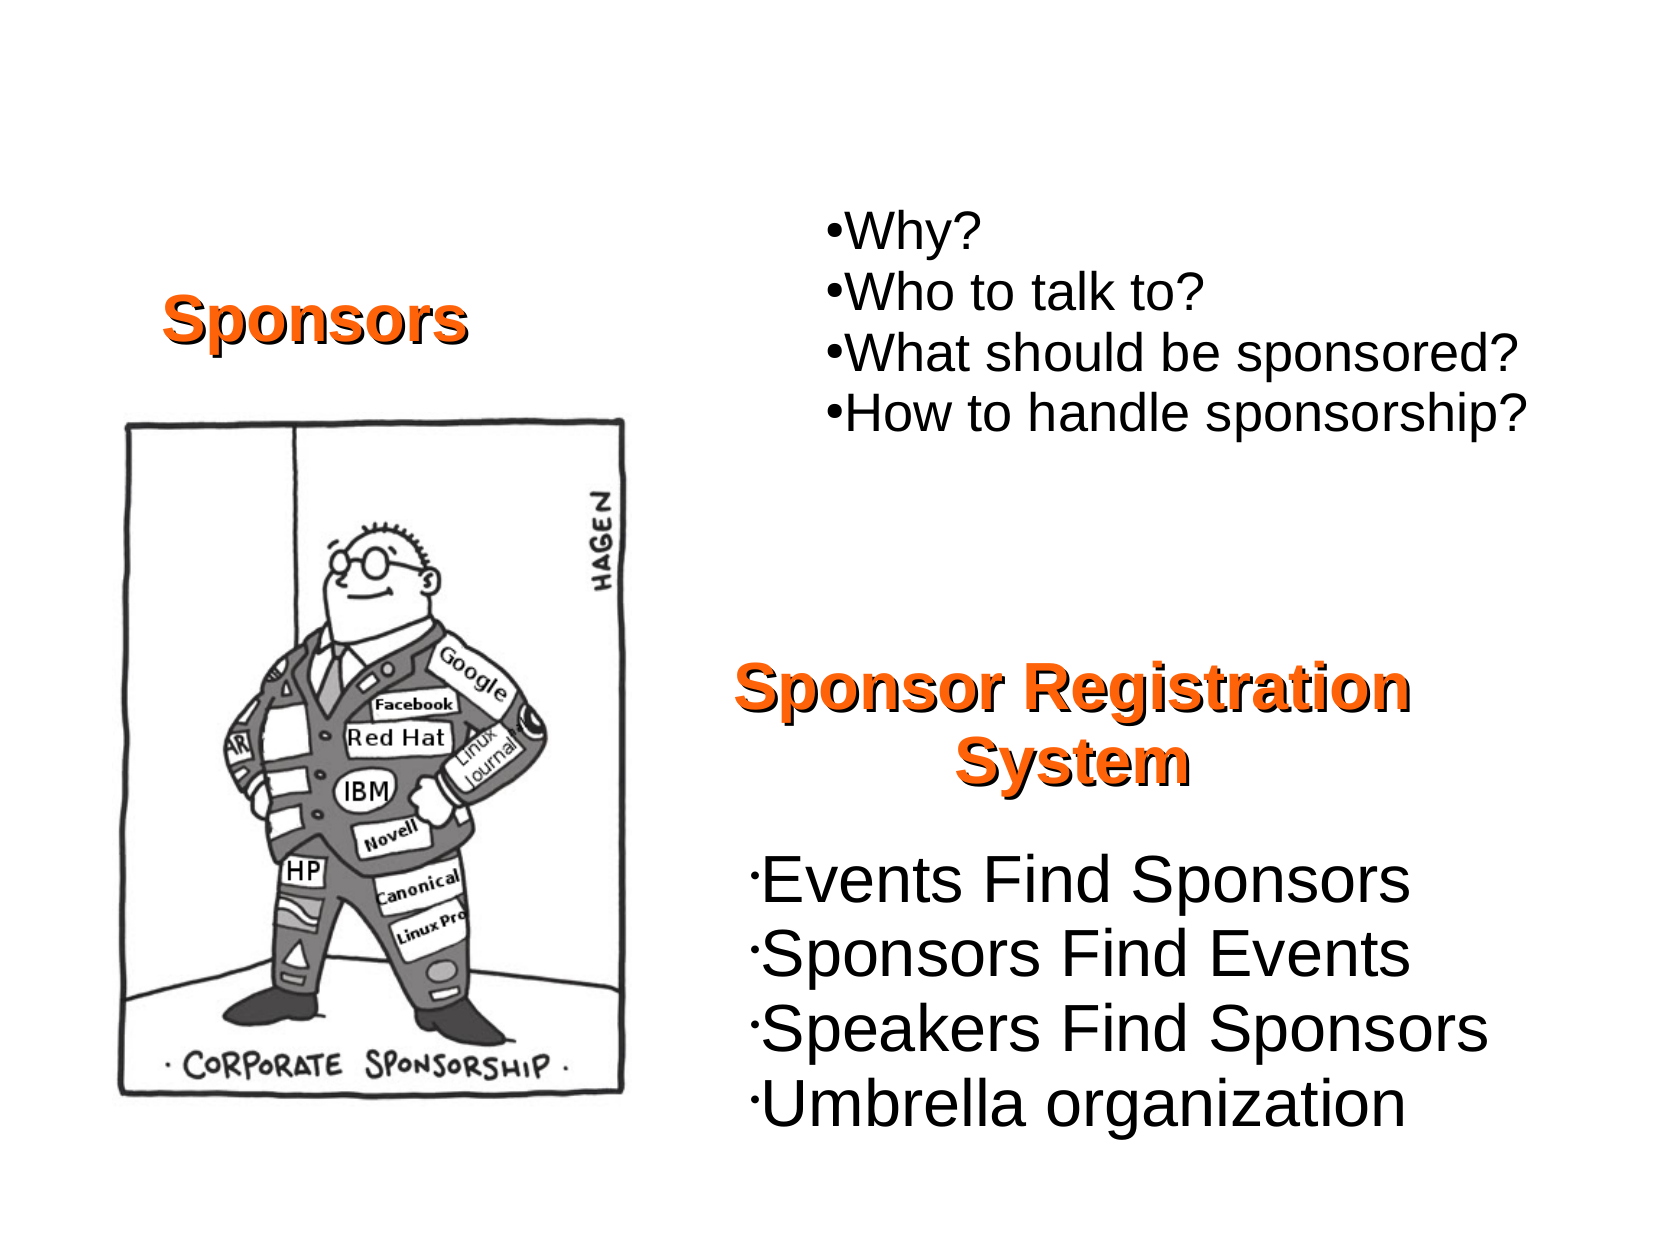

Why?
Who to talk to?
What should be sponsored?
How to handle sponsorship?
Sponsors
Sponsor Registration System
Events Find Sponsors
Sponsors Find Events
Speakers Find Sponsors
Umbrella organization